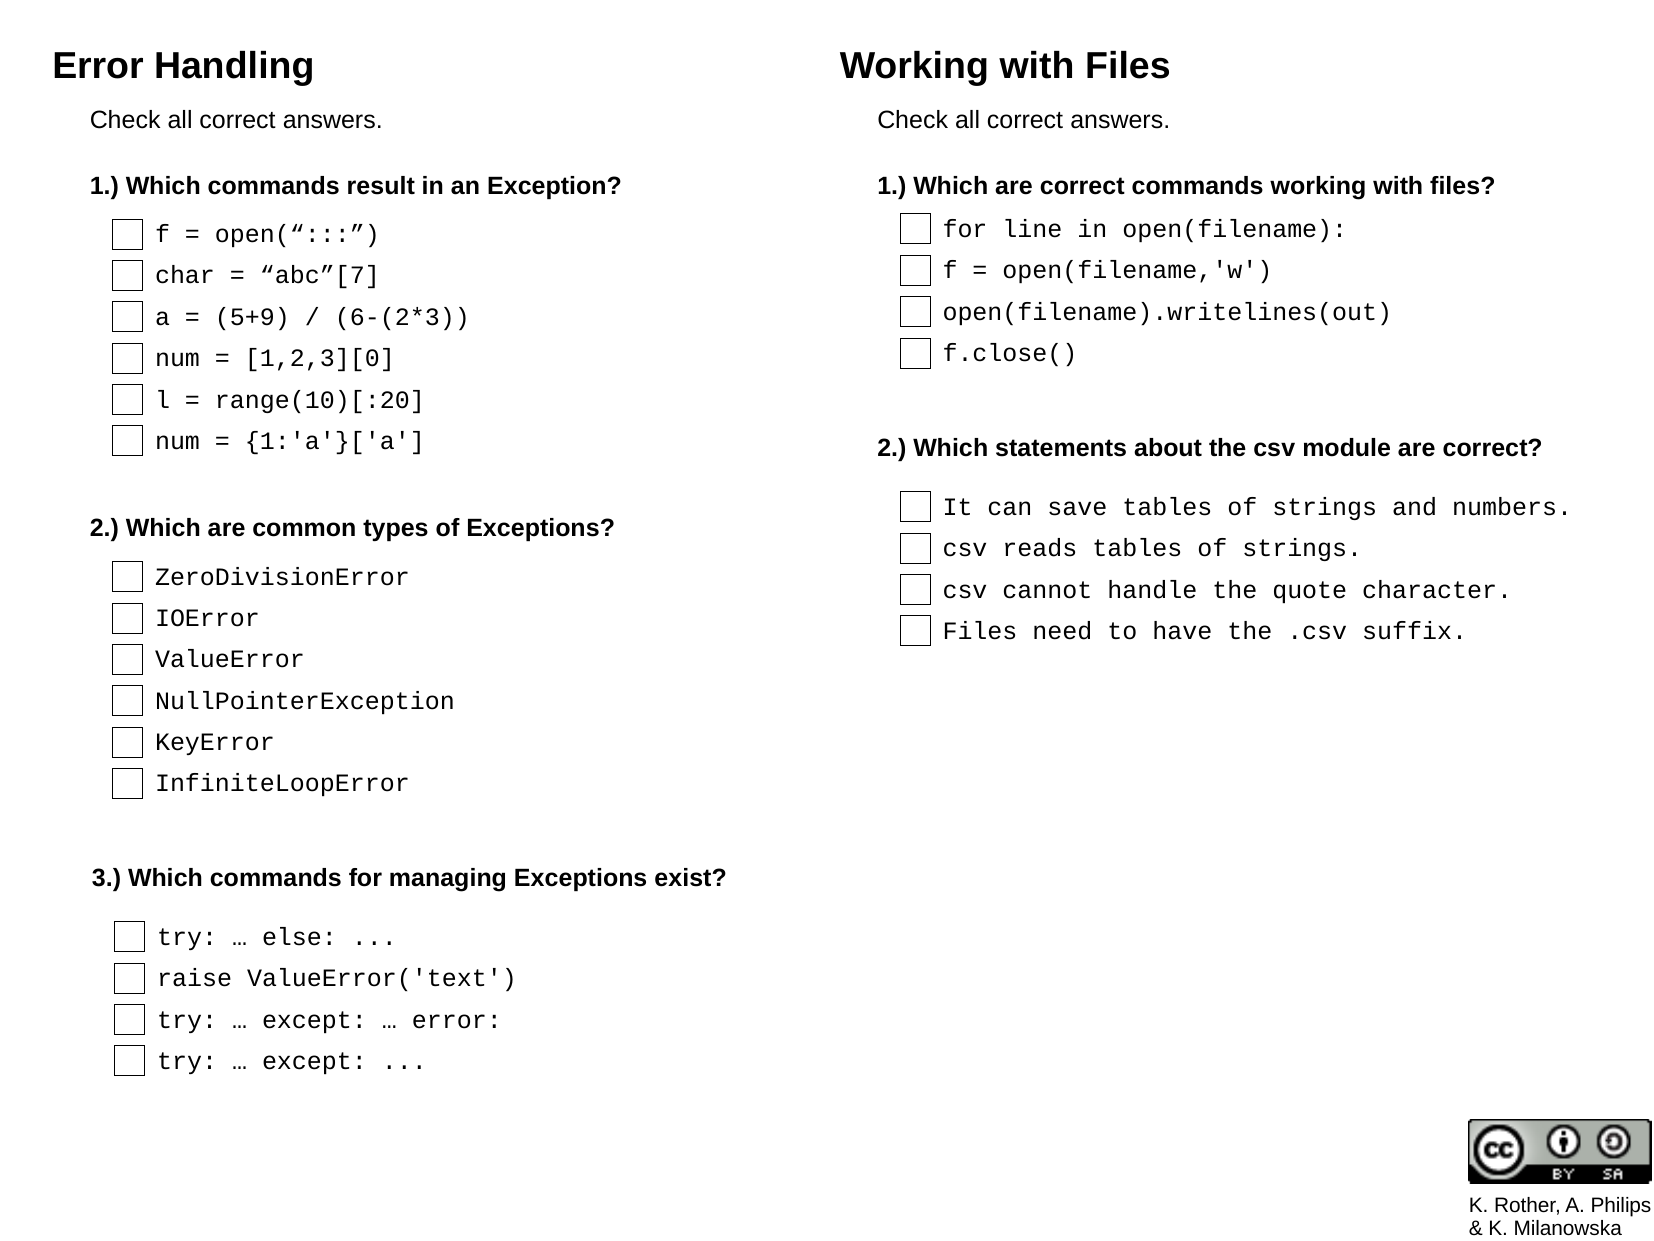

Error Handling
Working with Files
Check all correct answers.
Check all correct answers.
1.) Which commands result in an Exception?
f = open(“:::”)
char = “abc”[7]
a = (5+9) / (6-(2*3))
num = [1,2,3][0]
l = range(10)[:20]
num = {1:'a'}['a']
1.) Which are correct commands working with files?
for line in open(filename):
f = open(filename,'w')
open(filename).writelines(out)
f.close()
2.) Which statements about the csv module are correct?
It can save tables of strings and numbers.
csv reads tables of strings.
csv cannot handle the quote character.
Files need to have the .csv suffix.
2.) Which are common types of Exceptions?
ZeroDivisionError
IOError
ValueError
NullPointerException
KeyError
InfiniteLoopError
3.) Which commands for managing Exceptions exist?
try: … else: ...
raise ValueError('text')
try: … except: … error:
try: … except: ...